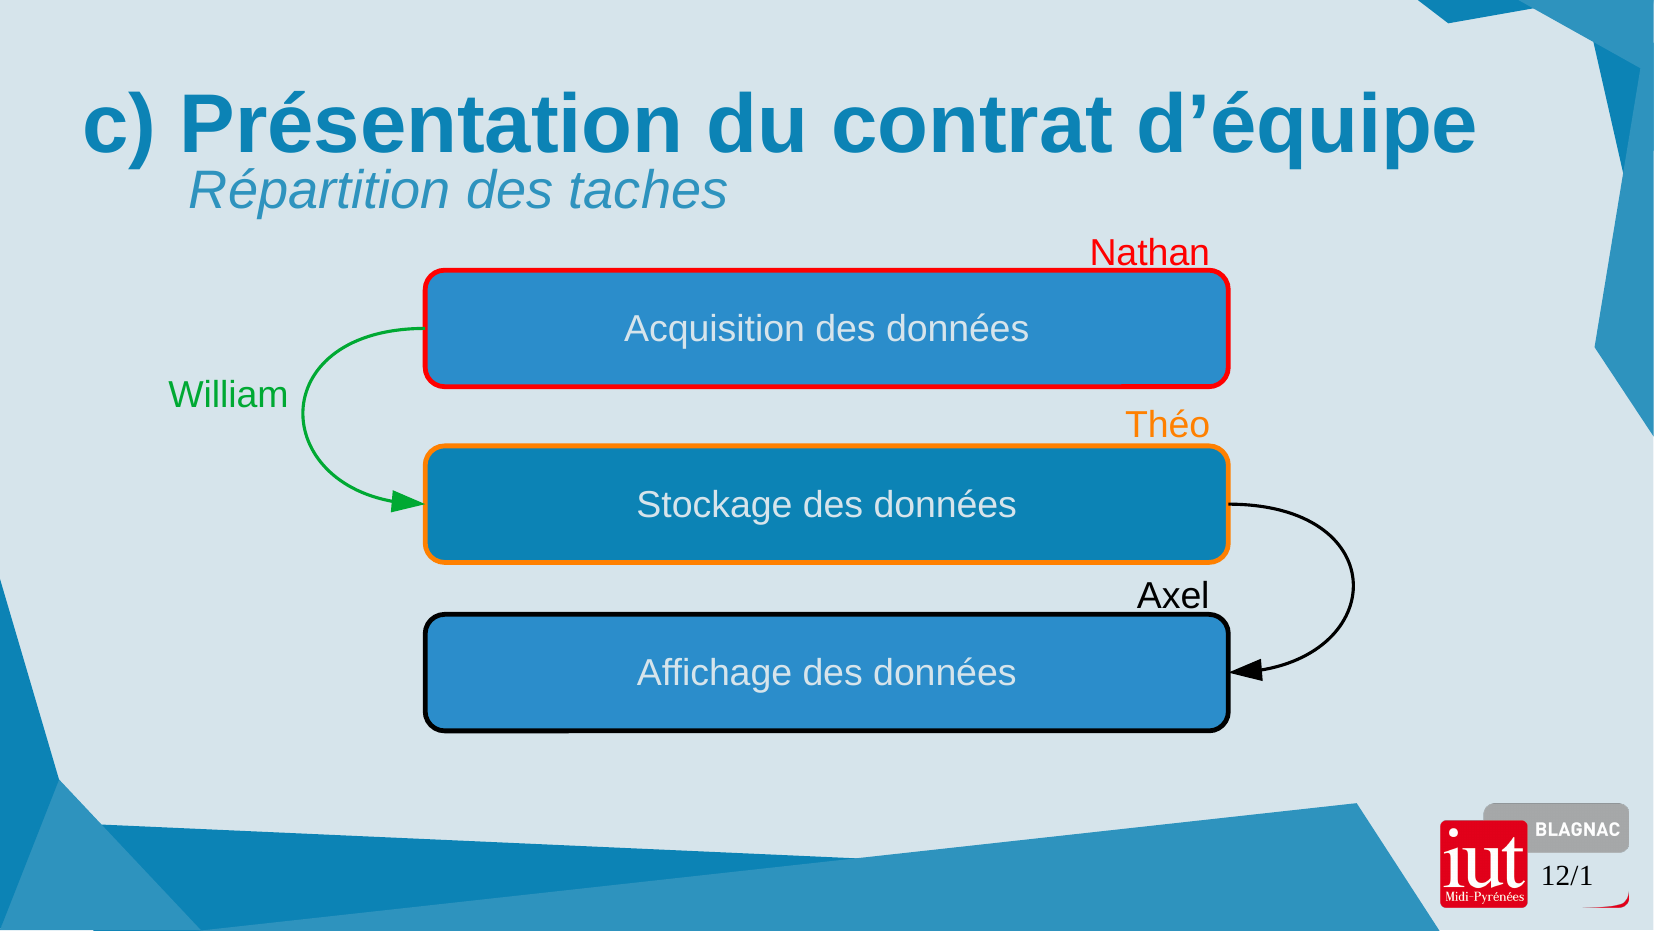

# c) Présentation du contrat d’équipe
Répartition des taches
Nathan
Acquisition des données
William
Théo
Stockage des données
Affichage des données
Axel
12